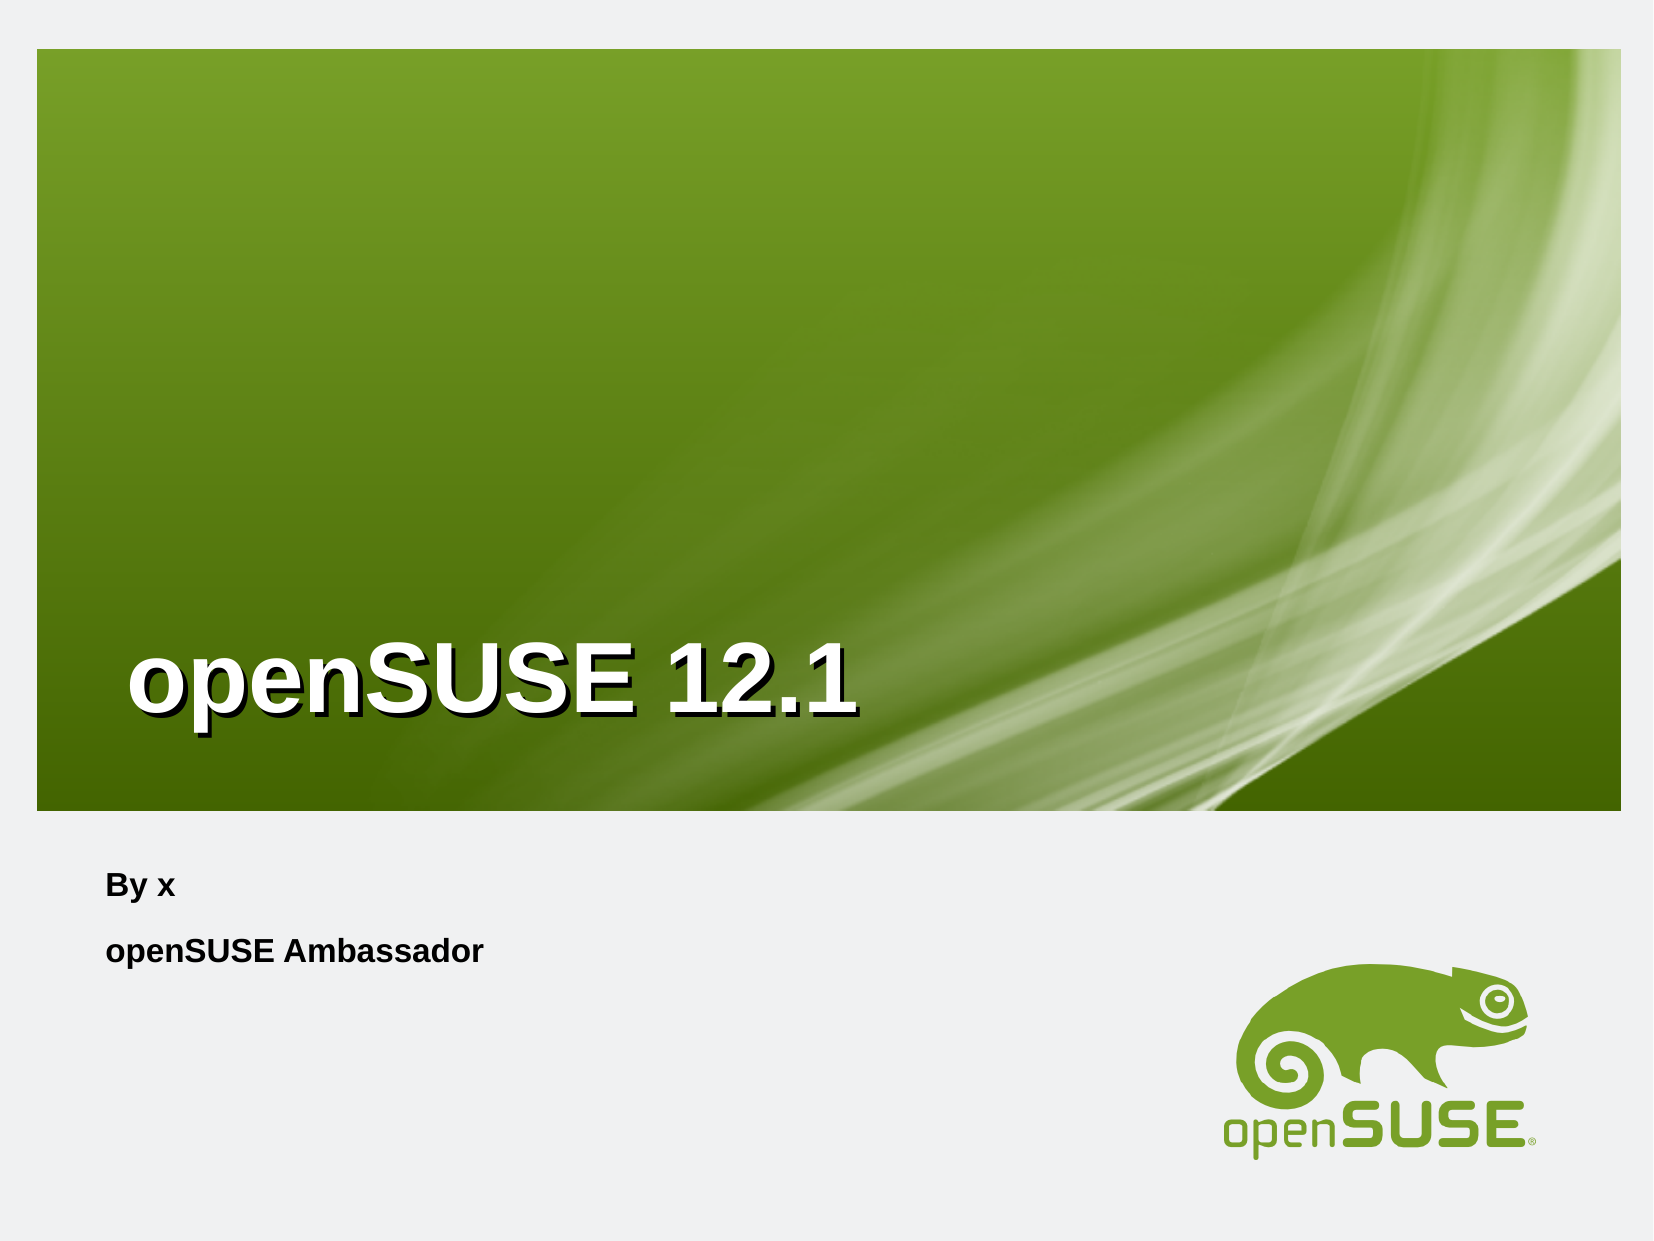

# openSUSE 12.1
By x
openSUSE Ambassador
1